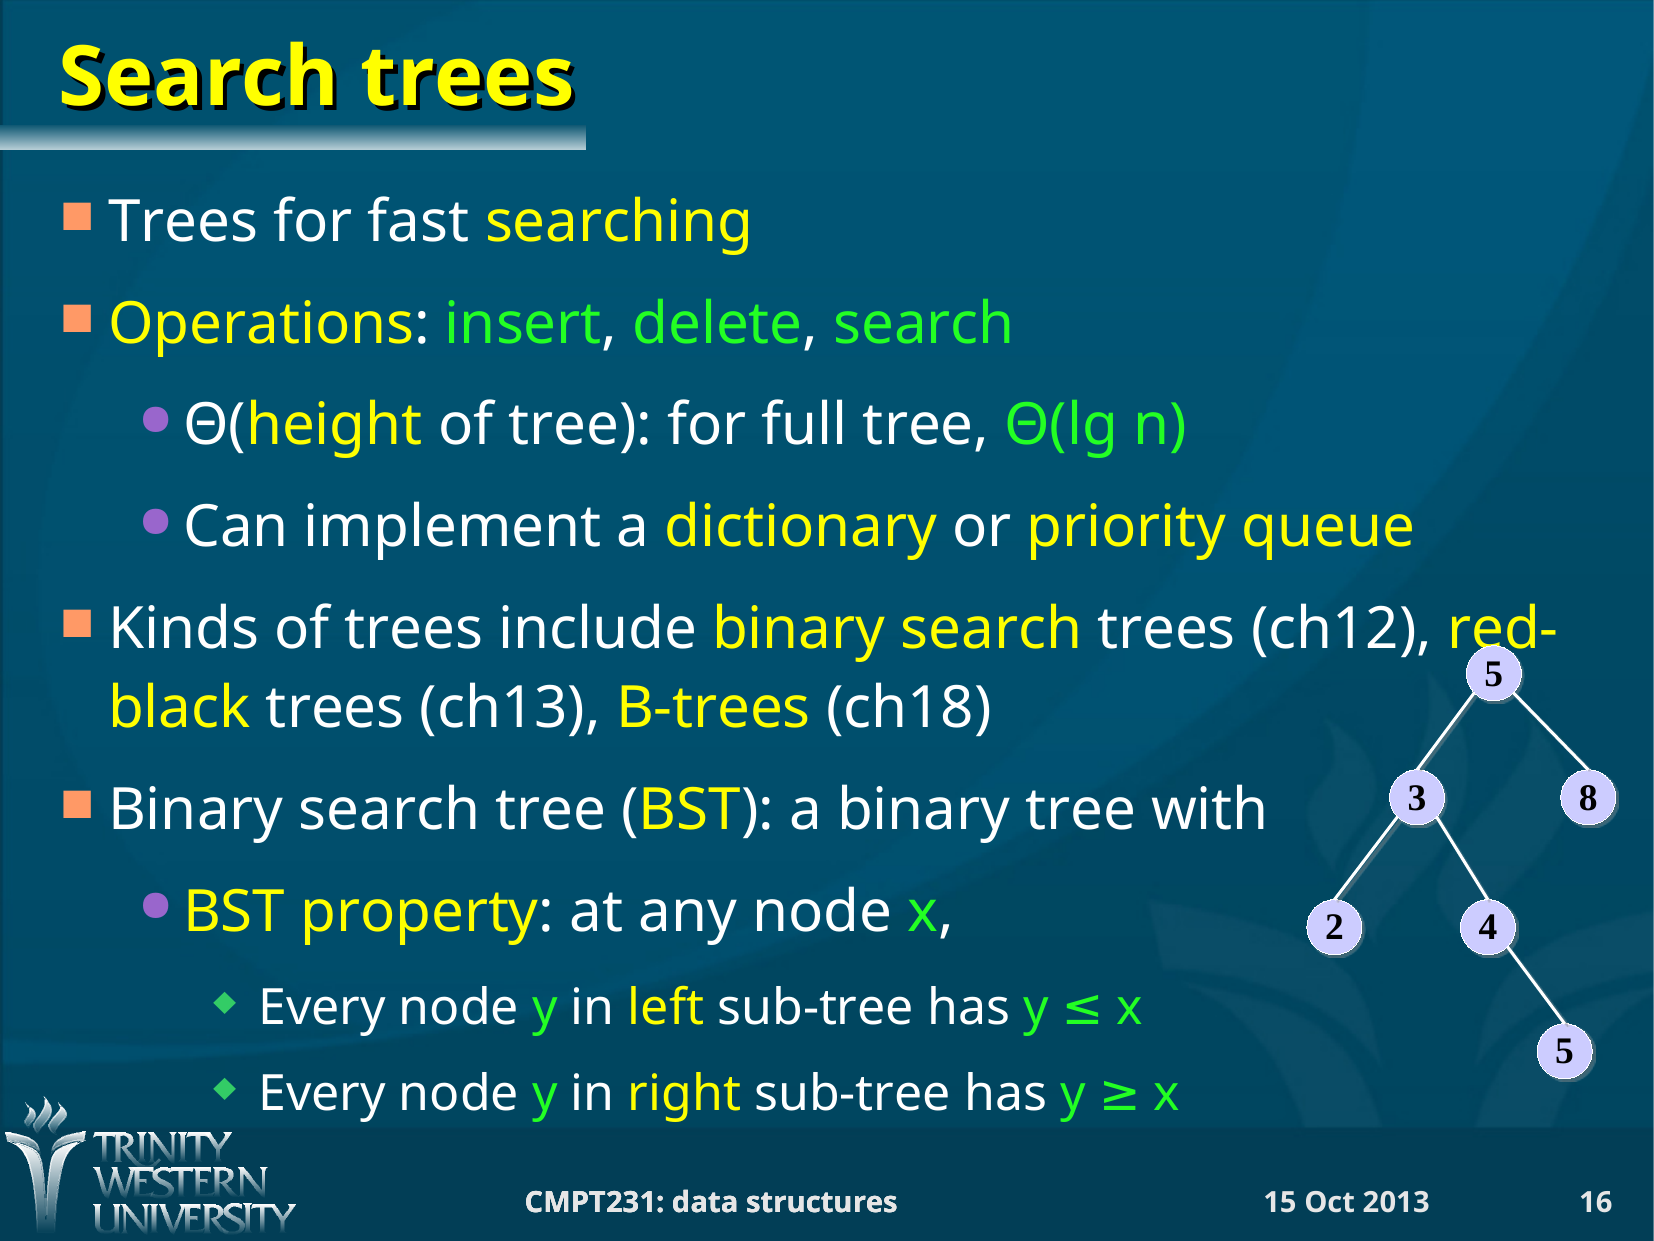

# Search trees
Trees for fast searching
Operations: insert, delete, search
Θ(height of tree): for full tree, Θ(lg n)
Can implement a dictionary or priority queue
Kinds of trees include binary search trees (ch12), red-black trees (ch13), B-trees (ch18)
Binary search tree (BST): a binary tree with
BST property: at any node x,
Every node y in left sub-tree has y ≤ x
Every node y in right sub-tree has y ≥ x
5
3
8
2
4
5
CMPT231: data structures
15 Oct 2013
16